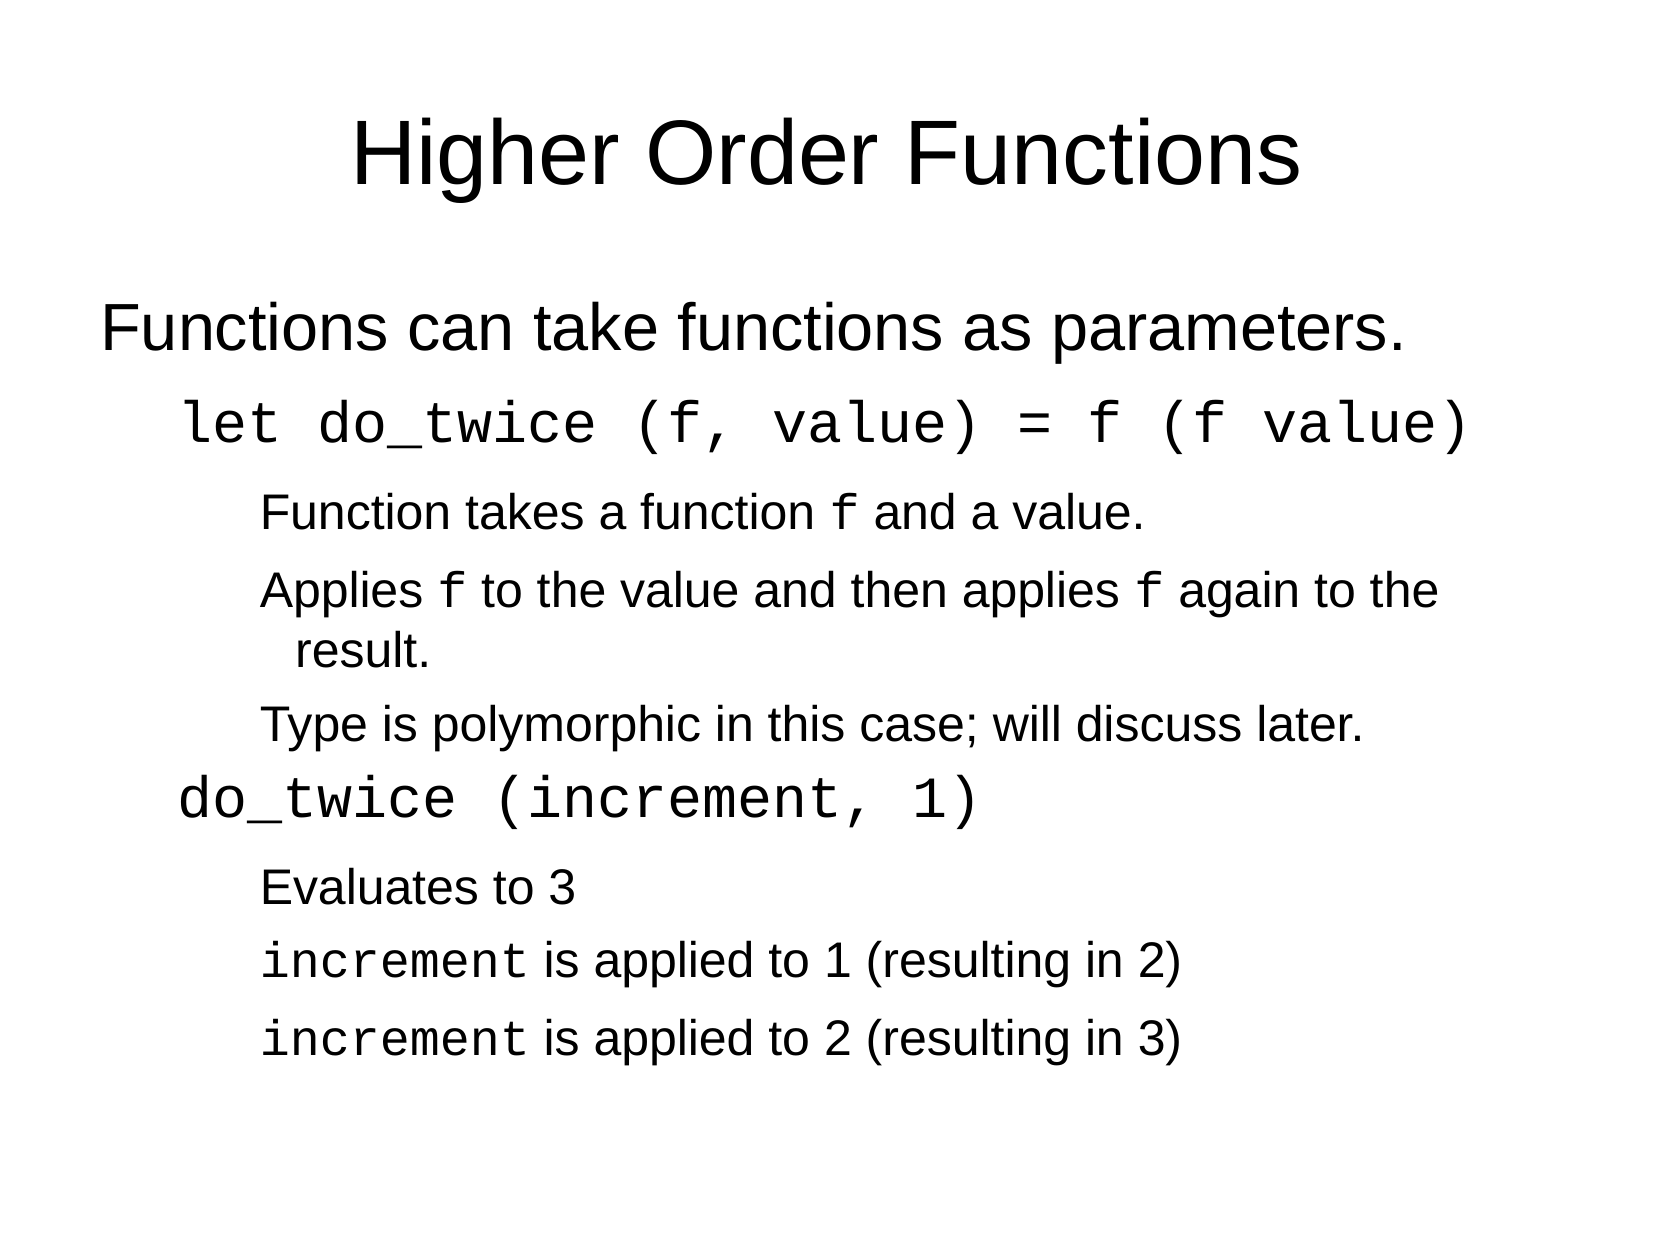

# Higher Order Functions
Functions can take functions as parameters.
let do_twice (f, value) = f (f value)
Function takes a function f and a value.
Applies f to the value and then applies f again to the result.
Type is polymorphic in this case; will discuss later.
do_twice (increment, 1)
Evaluates to 3
increment is applied to 1 (resulting in 2)
increment is applied to 2 (resulting in 3)